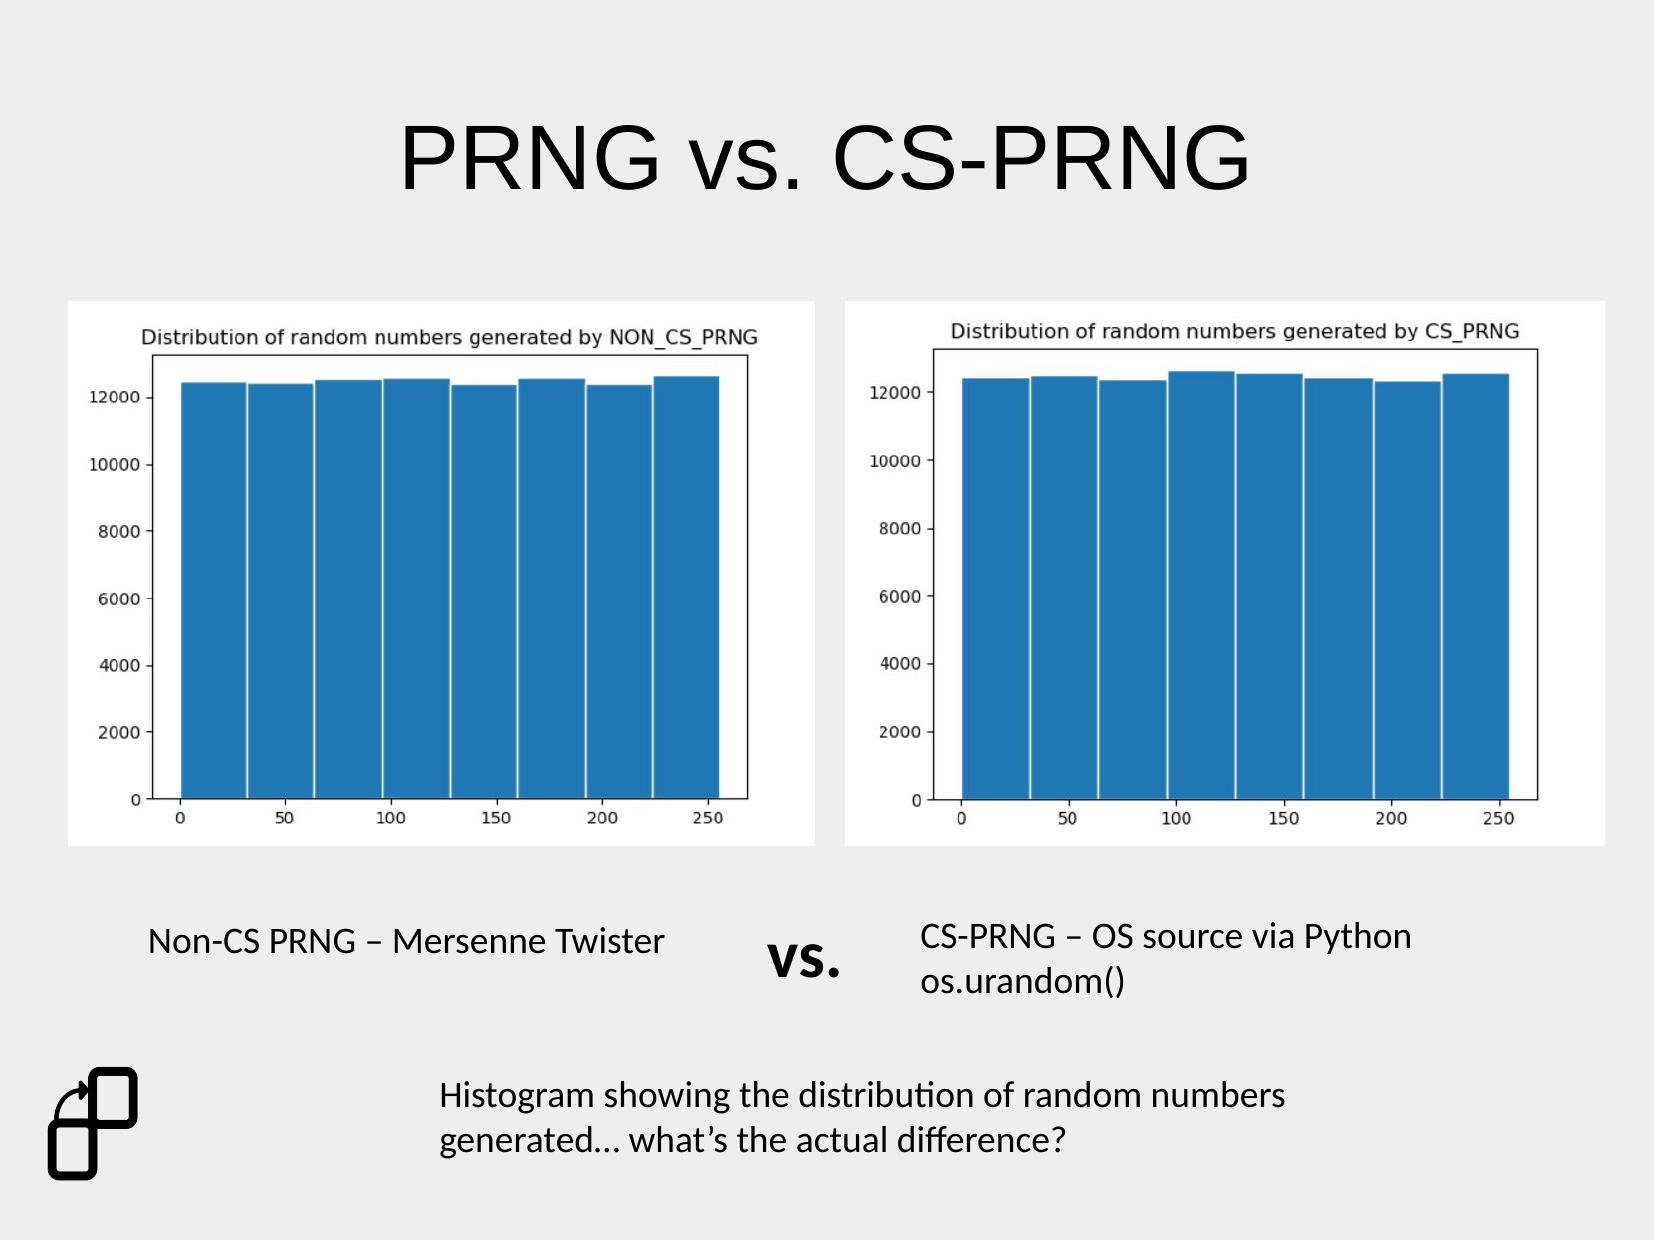

# PRNG vs. CS-PRNG
vs.
CS-PRNG – OS source via Python os.urandom()
Non-CS PRNG – Mersenne Twister
Histogram showing the distribution of random numbers generated… what’s the actual difference?